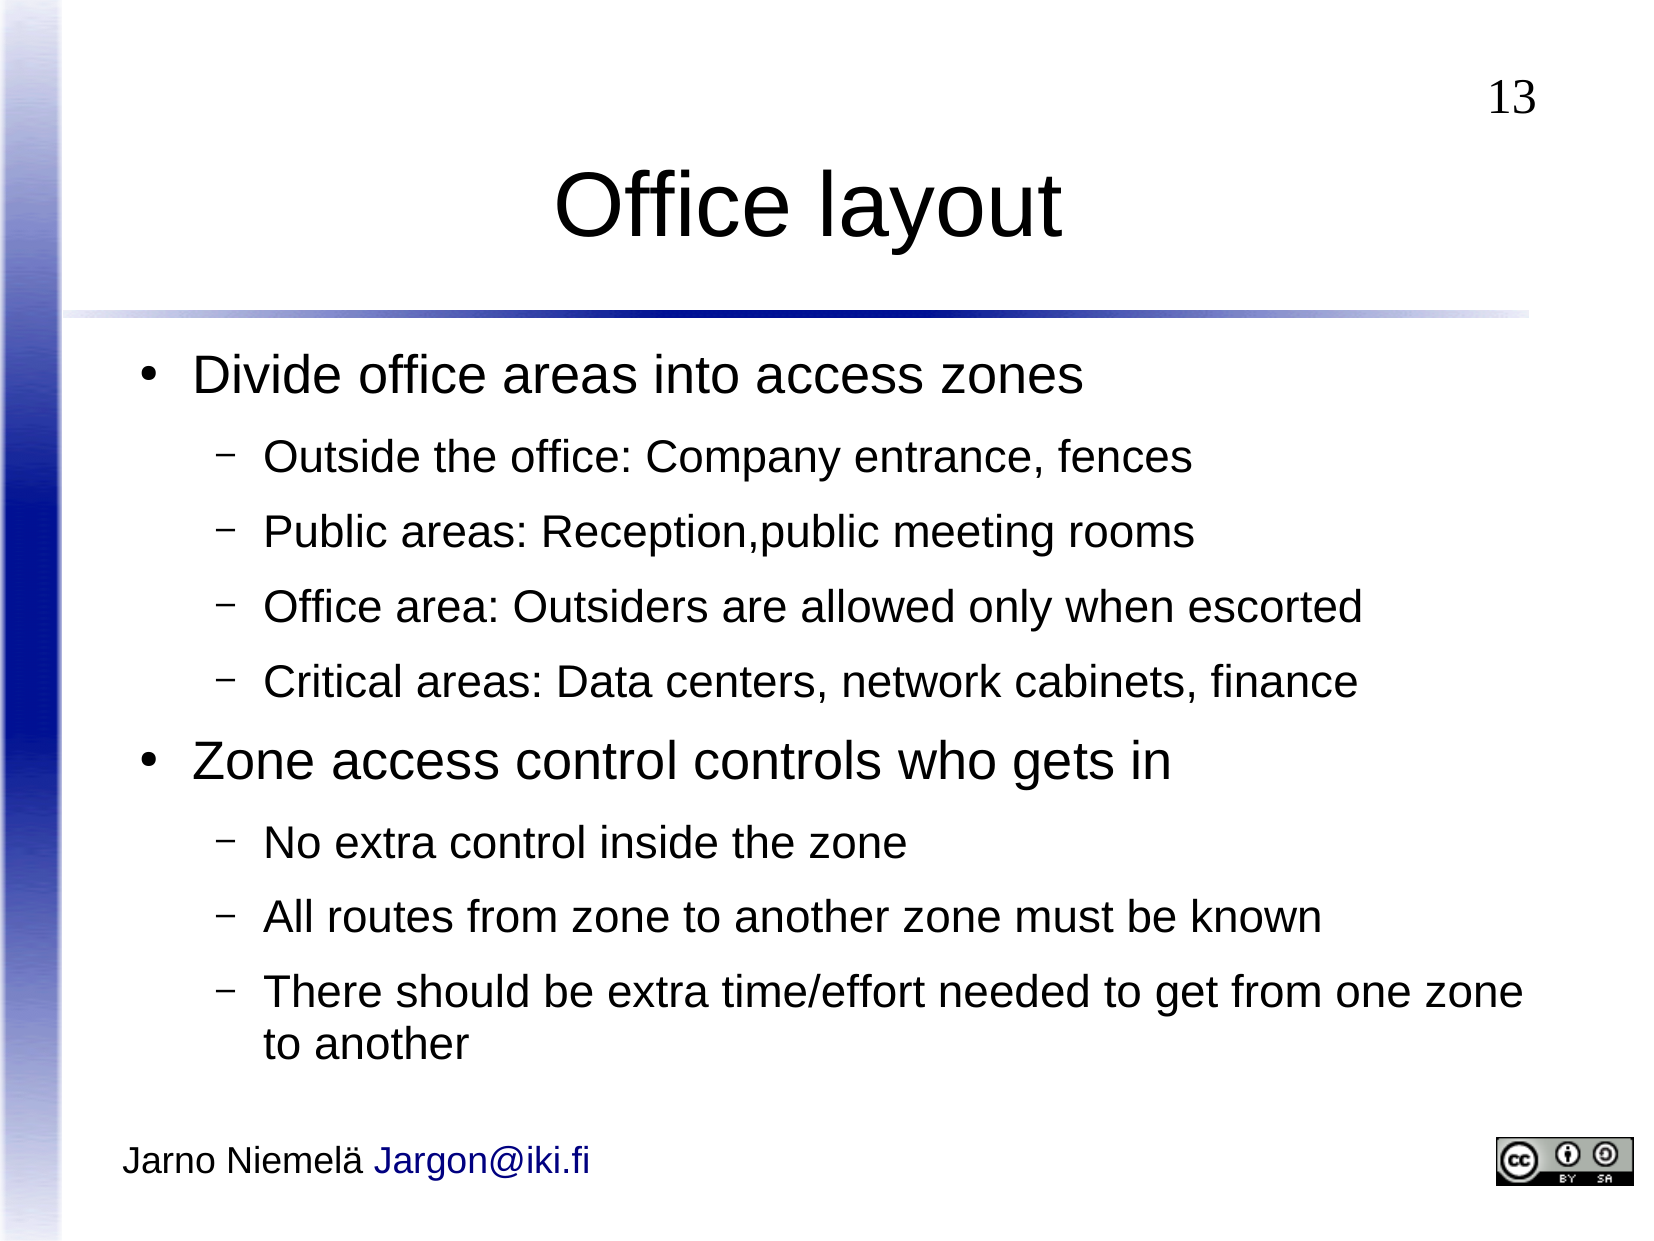

# Office layout
Divide office areas into access zones
Outside the office: Company entrance, fences
Public areas: Reception,public meeting rooms
Office area: Outsiders are allowed only when escorted
Critical areas: Data centers, network cabinets, finance
Zone access control controls who gets in
No extra control inside the zone
All routes from zone to another zone must be known
There should be extra time/effort needed to get from one zone to another